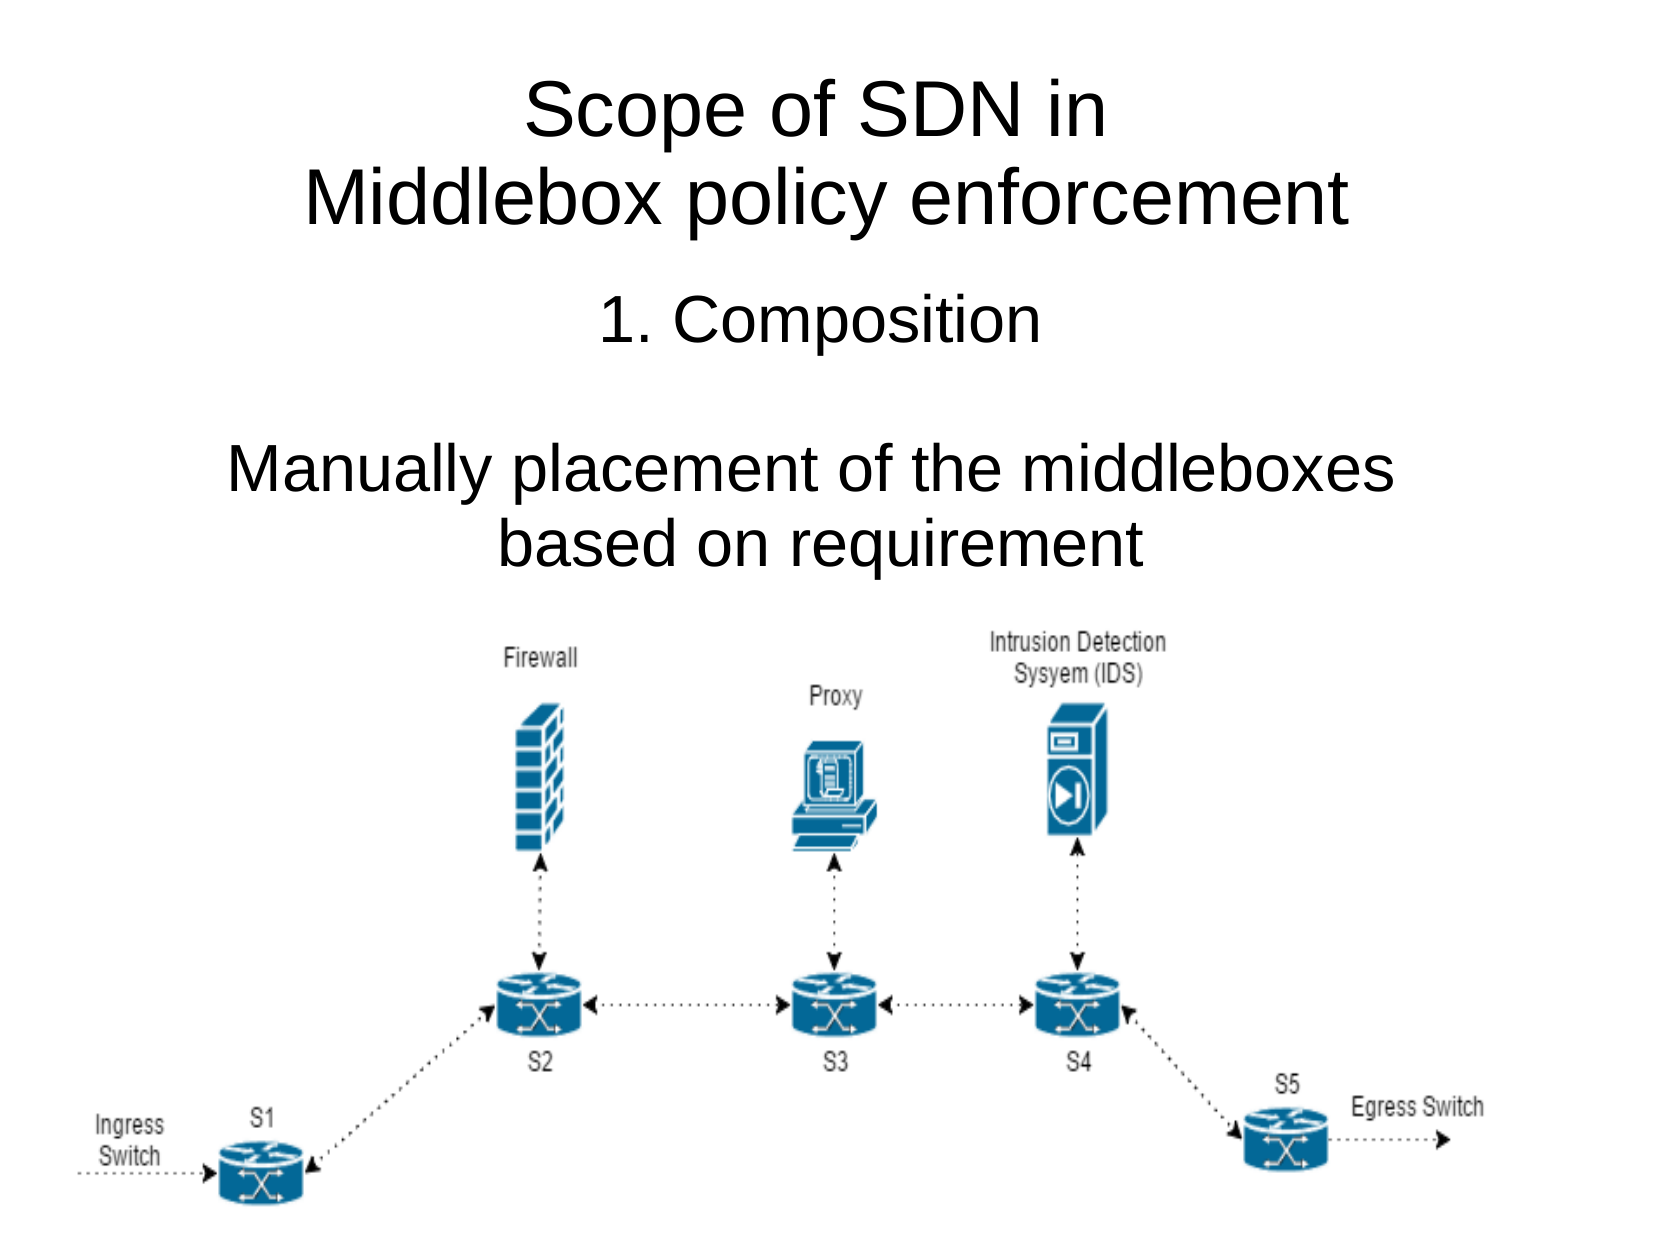

# Scope of SDN in Middlebox policy enforcement
1. Composition
Manually placement of the middleboxes
based on requirement